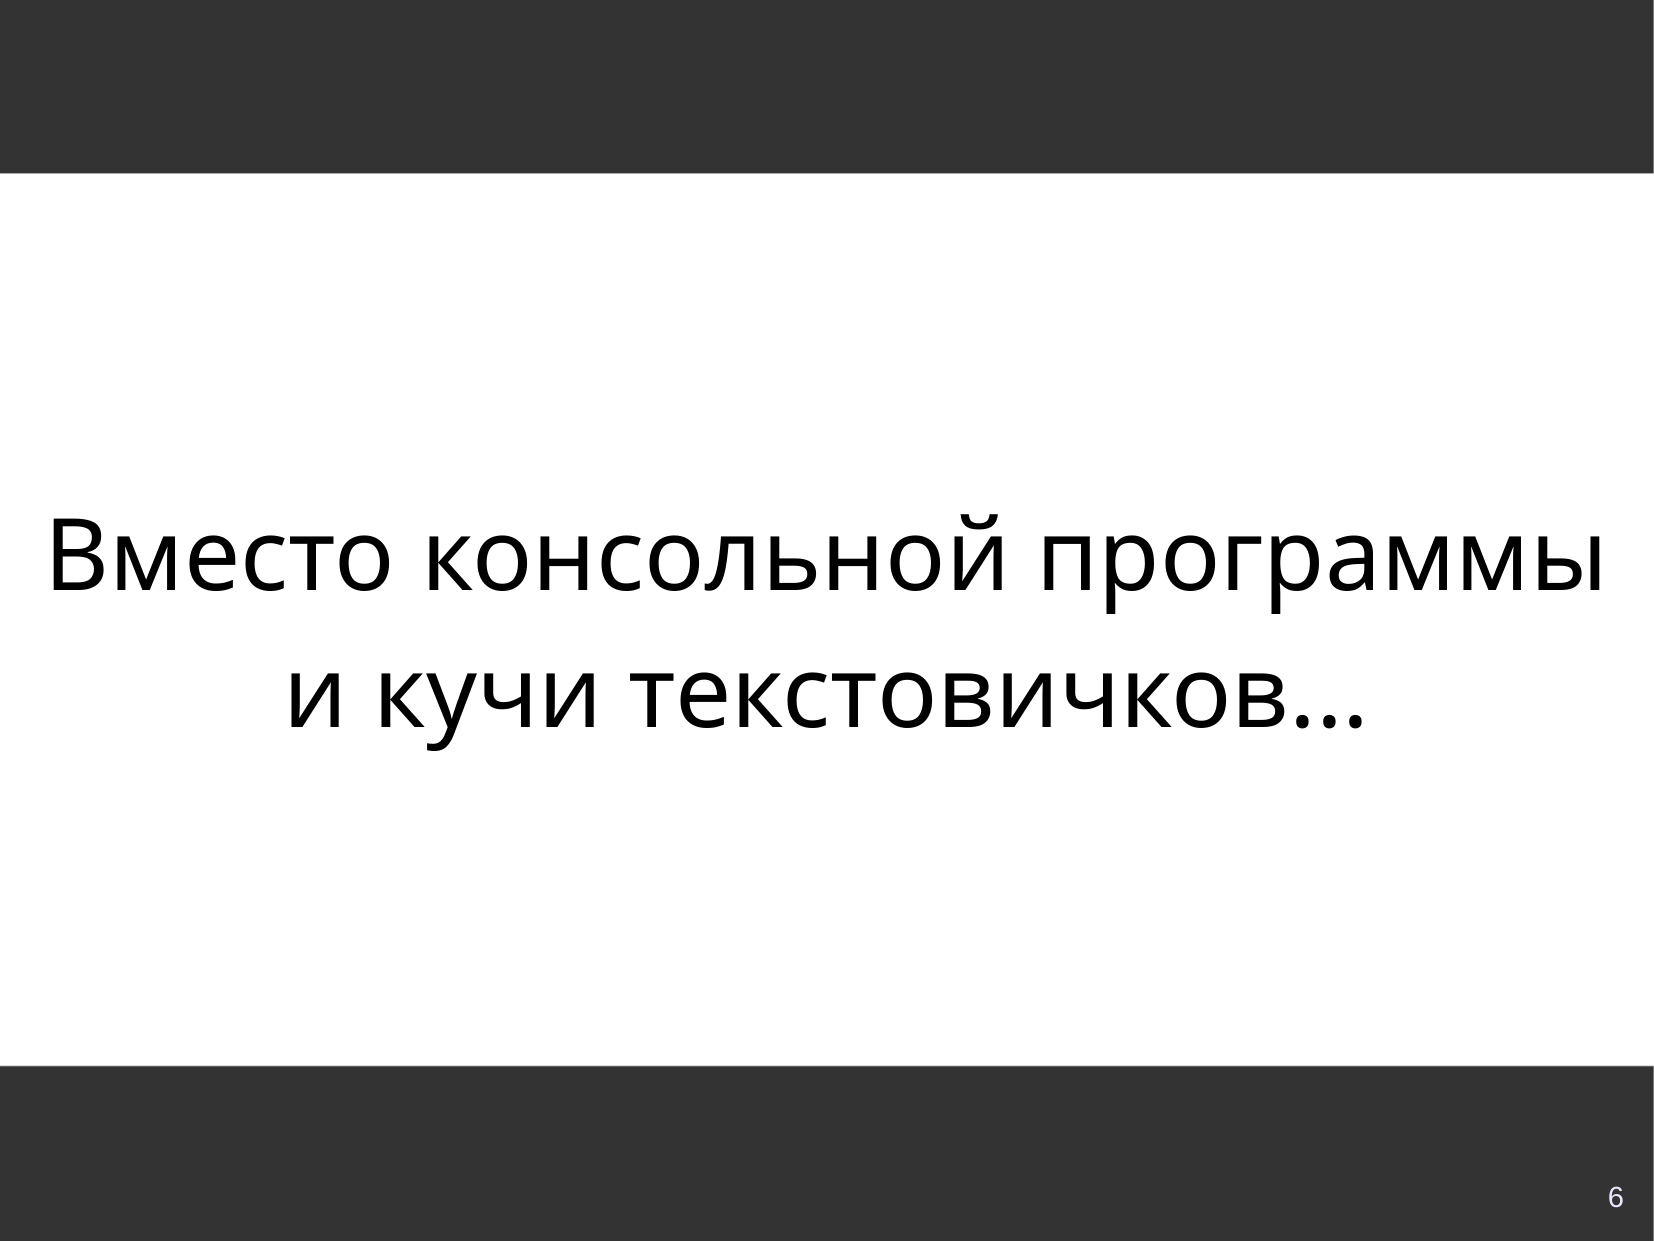

# Вместо консольной программы и кучи текстовичков...
6